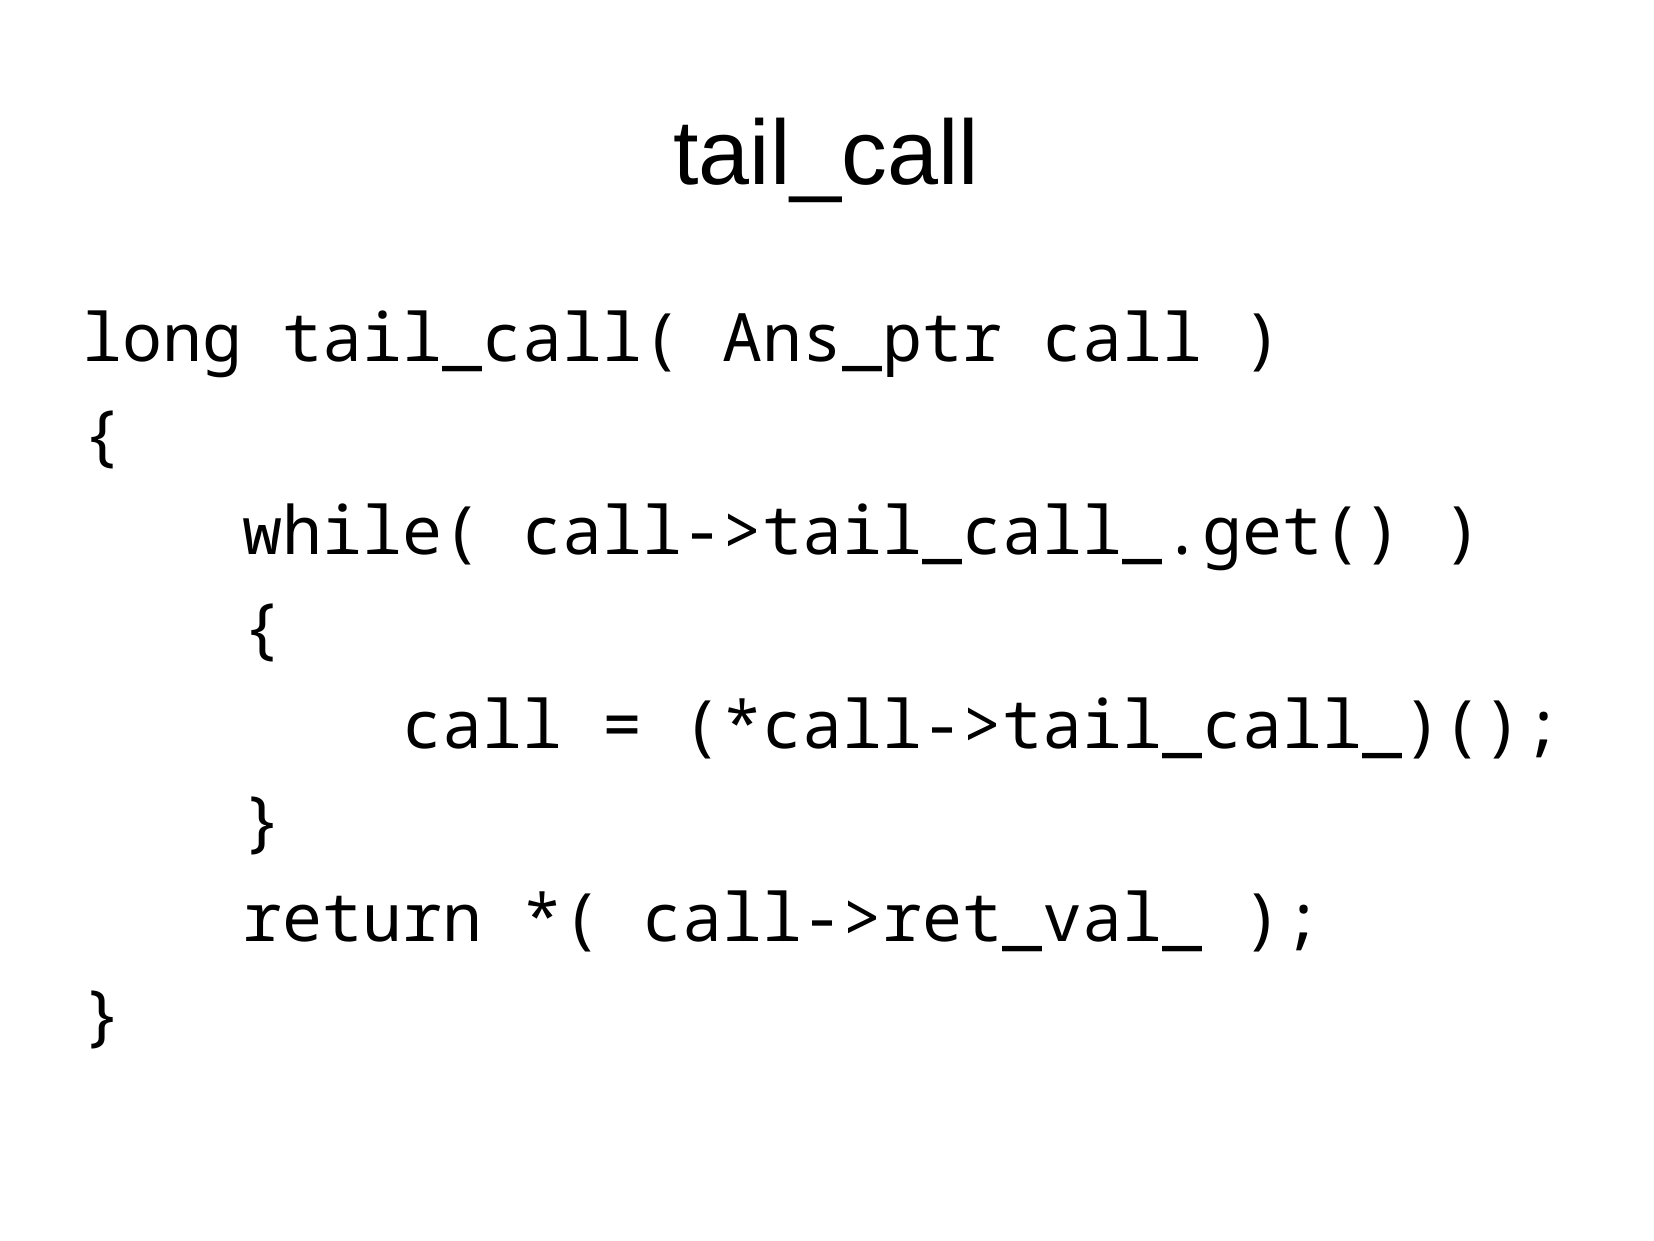

# tail_call
long tail_call( Ans_ptr call )
{
 while( call->tail_call_.get() )
 {
 call = (*call->tail_call_)();
 }
 return *( call->ret_val_ );
}